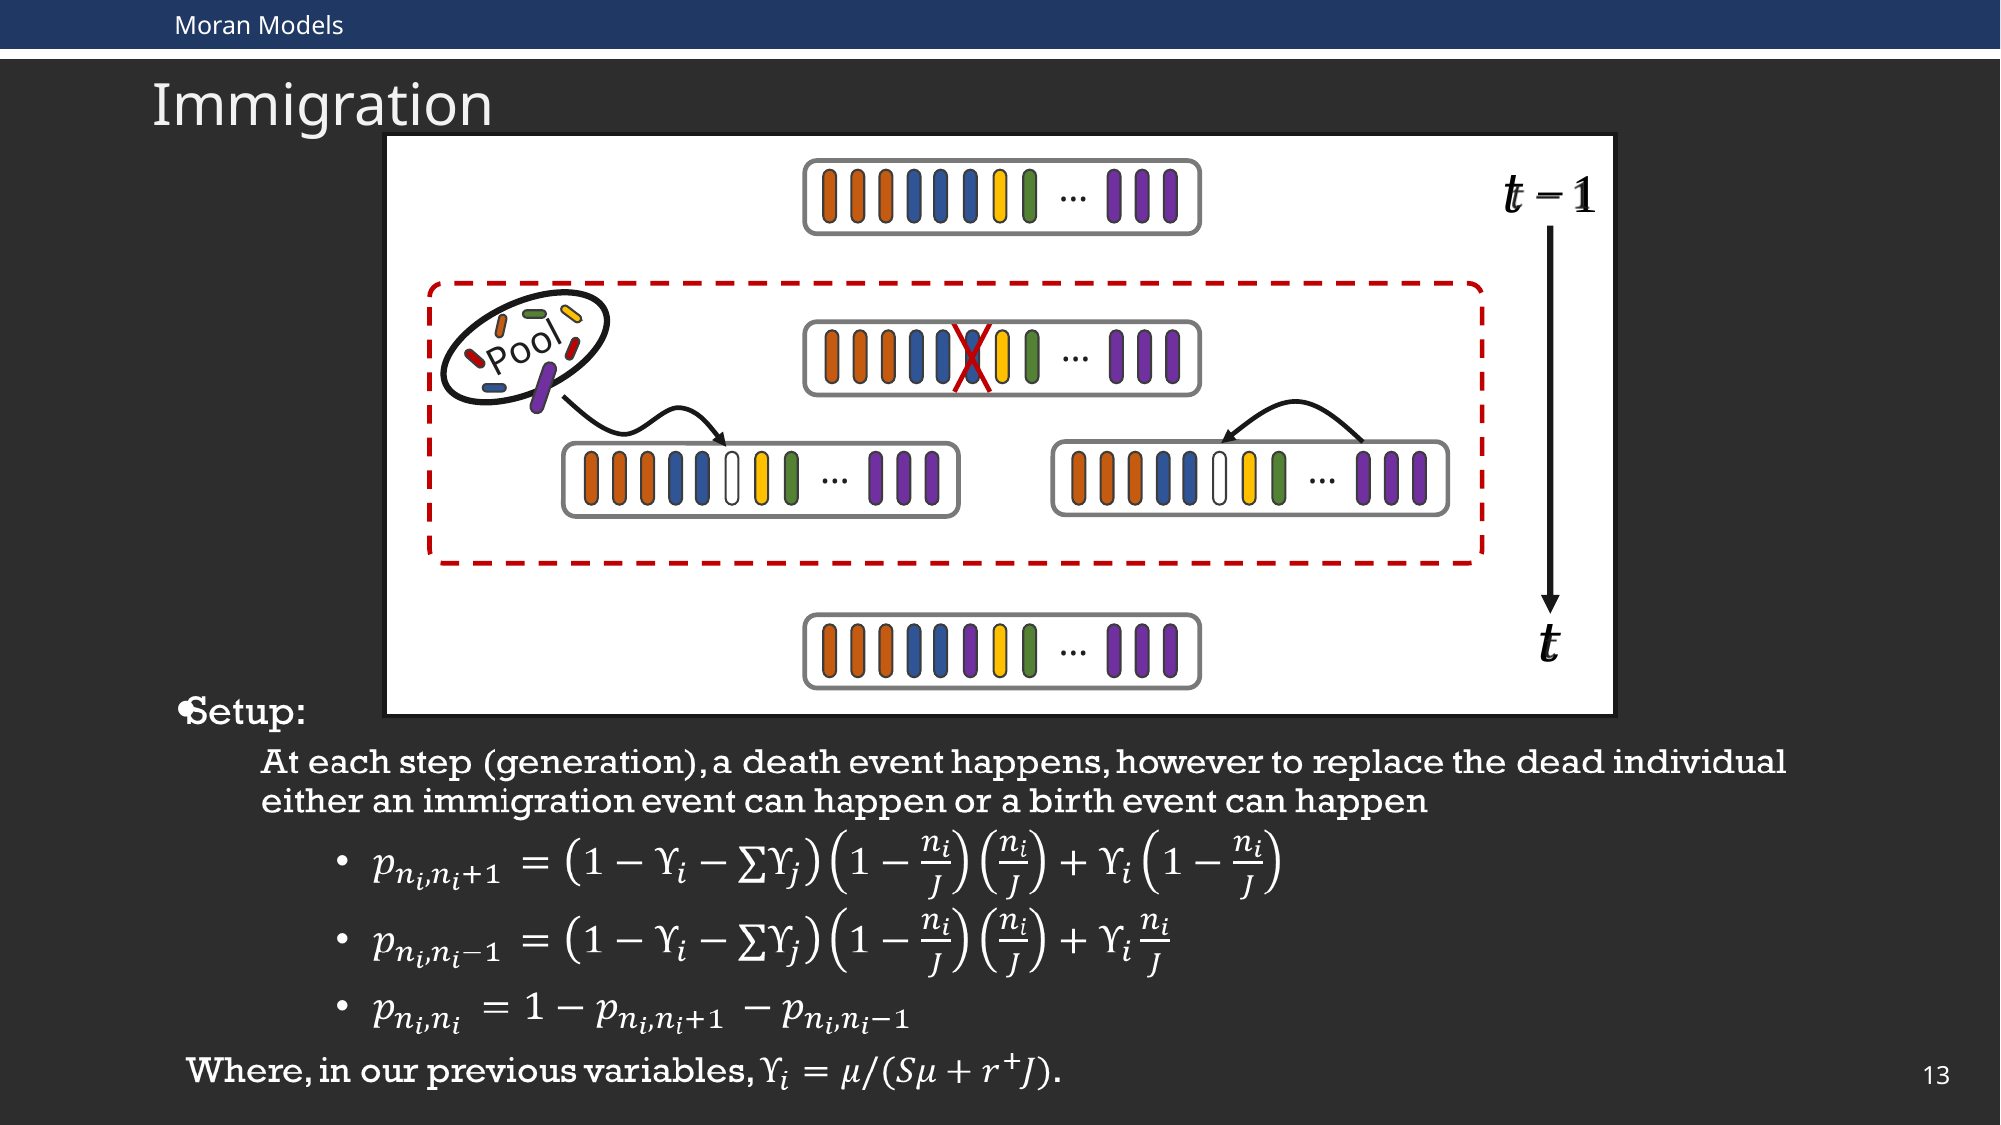

Moran Models
# Immigration
…
Pool
…
…
…
…